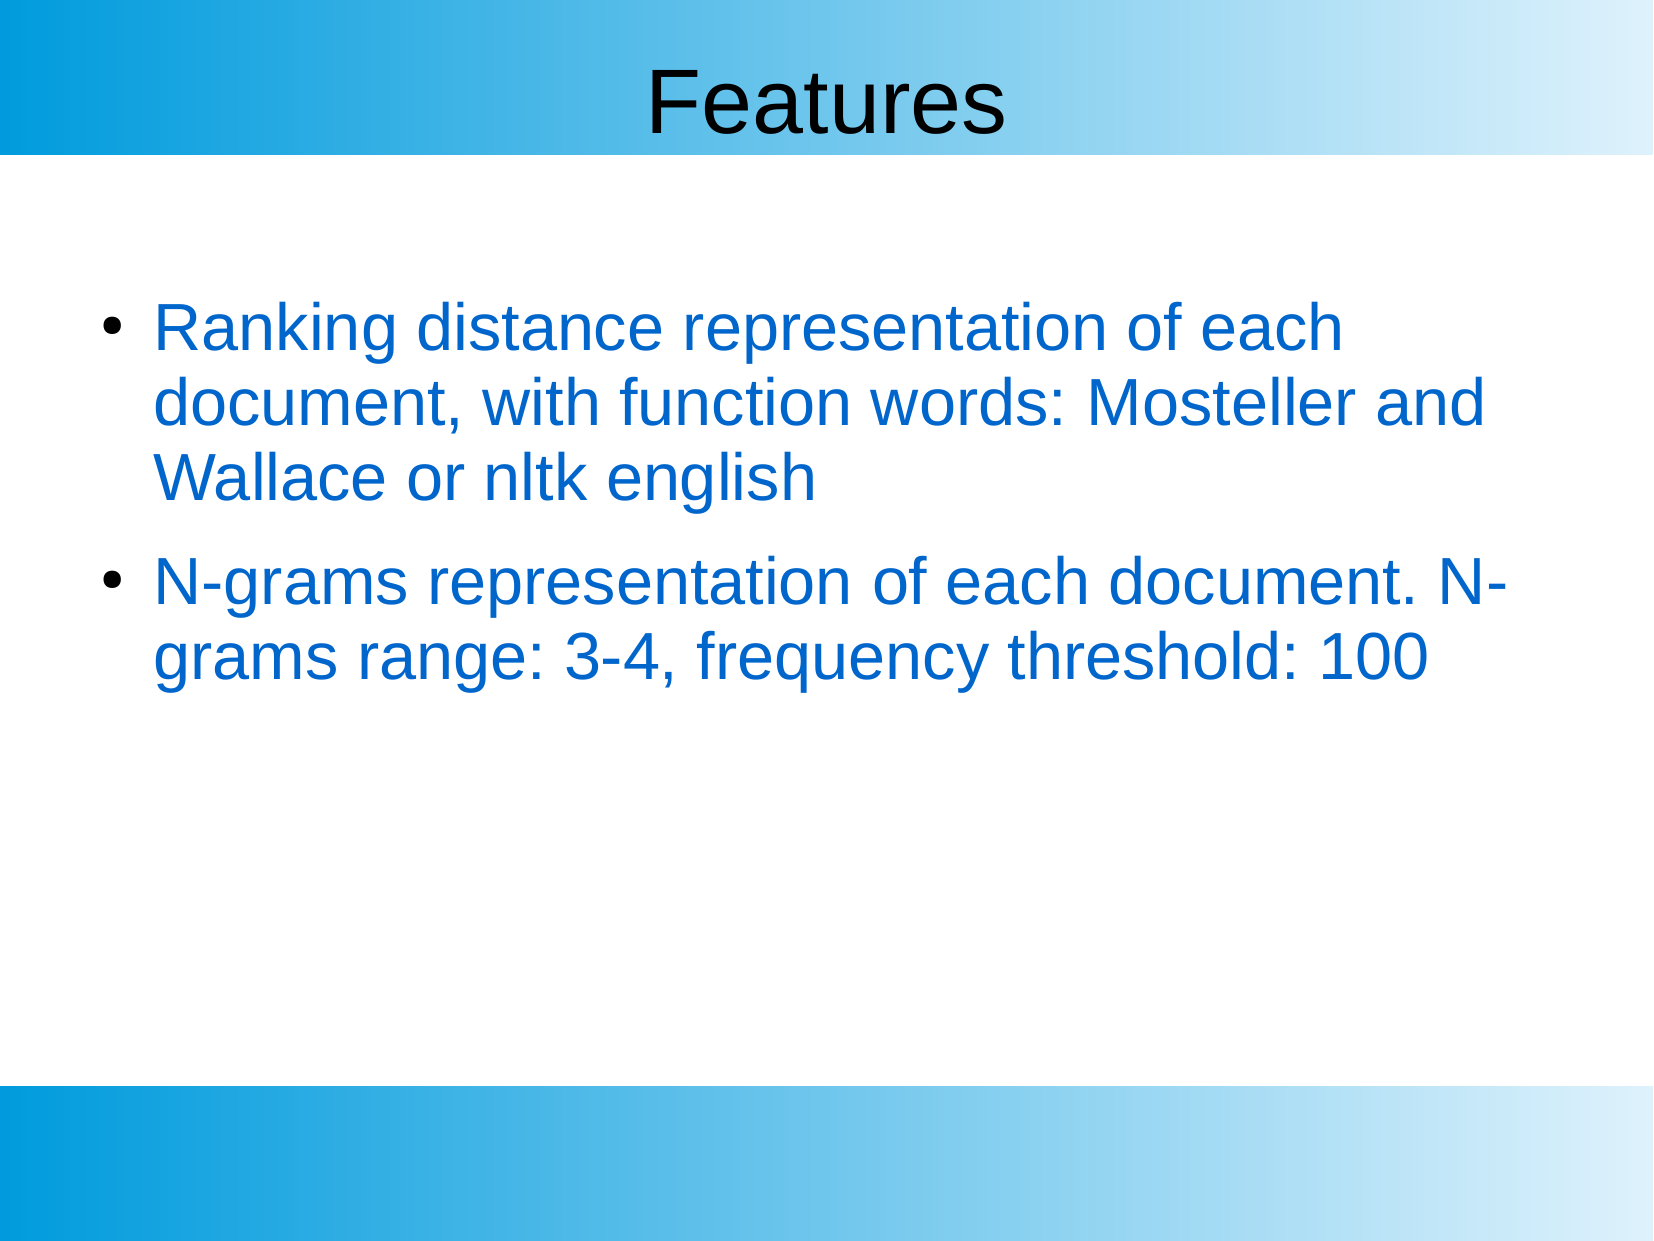

# Features
Ranking distance representation of each document, with function words: Mosteller and Wallace or nltk english
N-grams representation of each document. N-grams range: 3-4, frequency threshold: 100